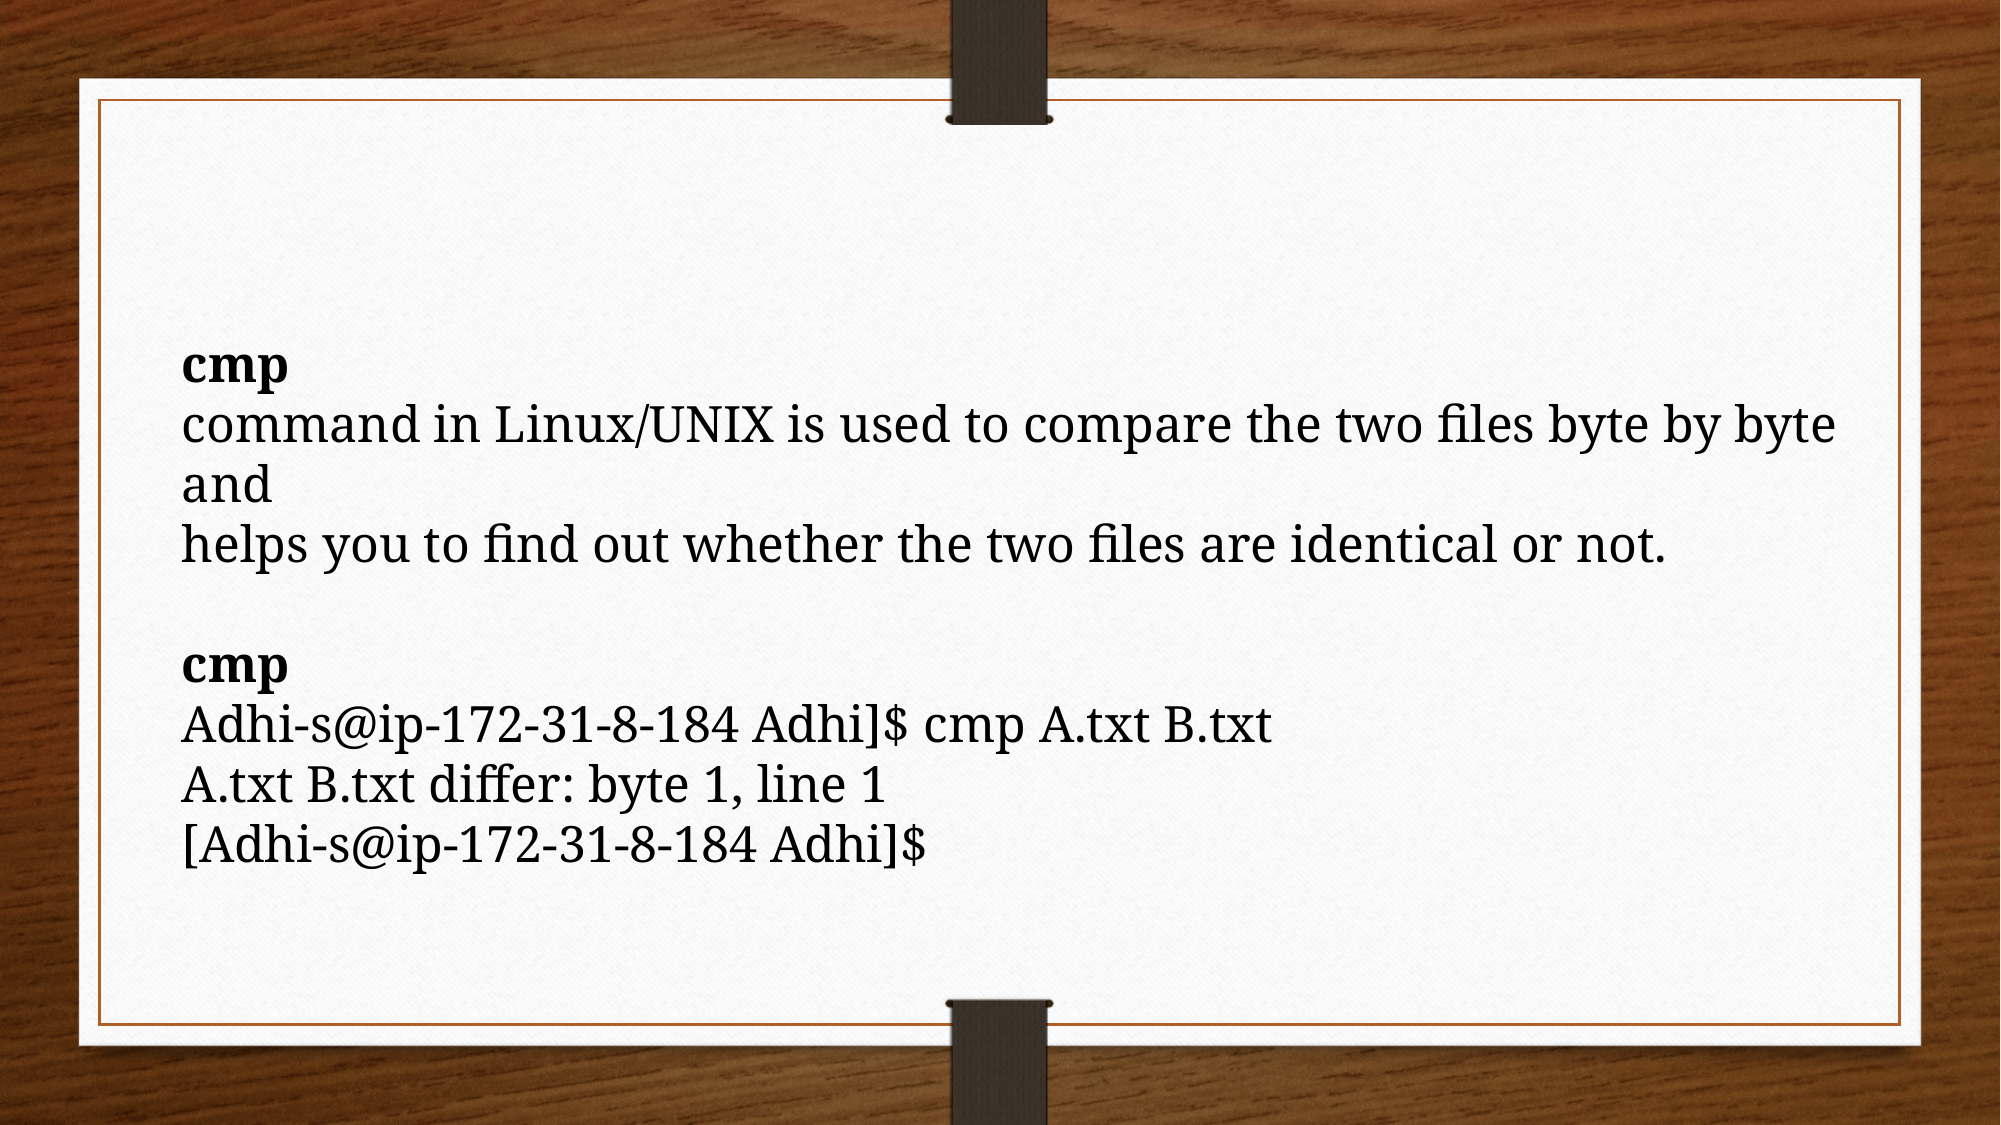

cmp
command in Linux/UNIX is used to compare the two files byte by byte and
helps you to find out whether the two files are identical or not.
cmp
Adhi-s@ip-172-31-8-184 Adhi]$ cmp A.txt B.txt
A.txt B.txt differ: byte 1, line 1
[Adhi-s@ip-172-31-8-184 Adhi]$